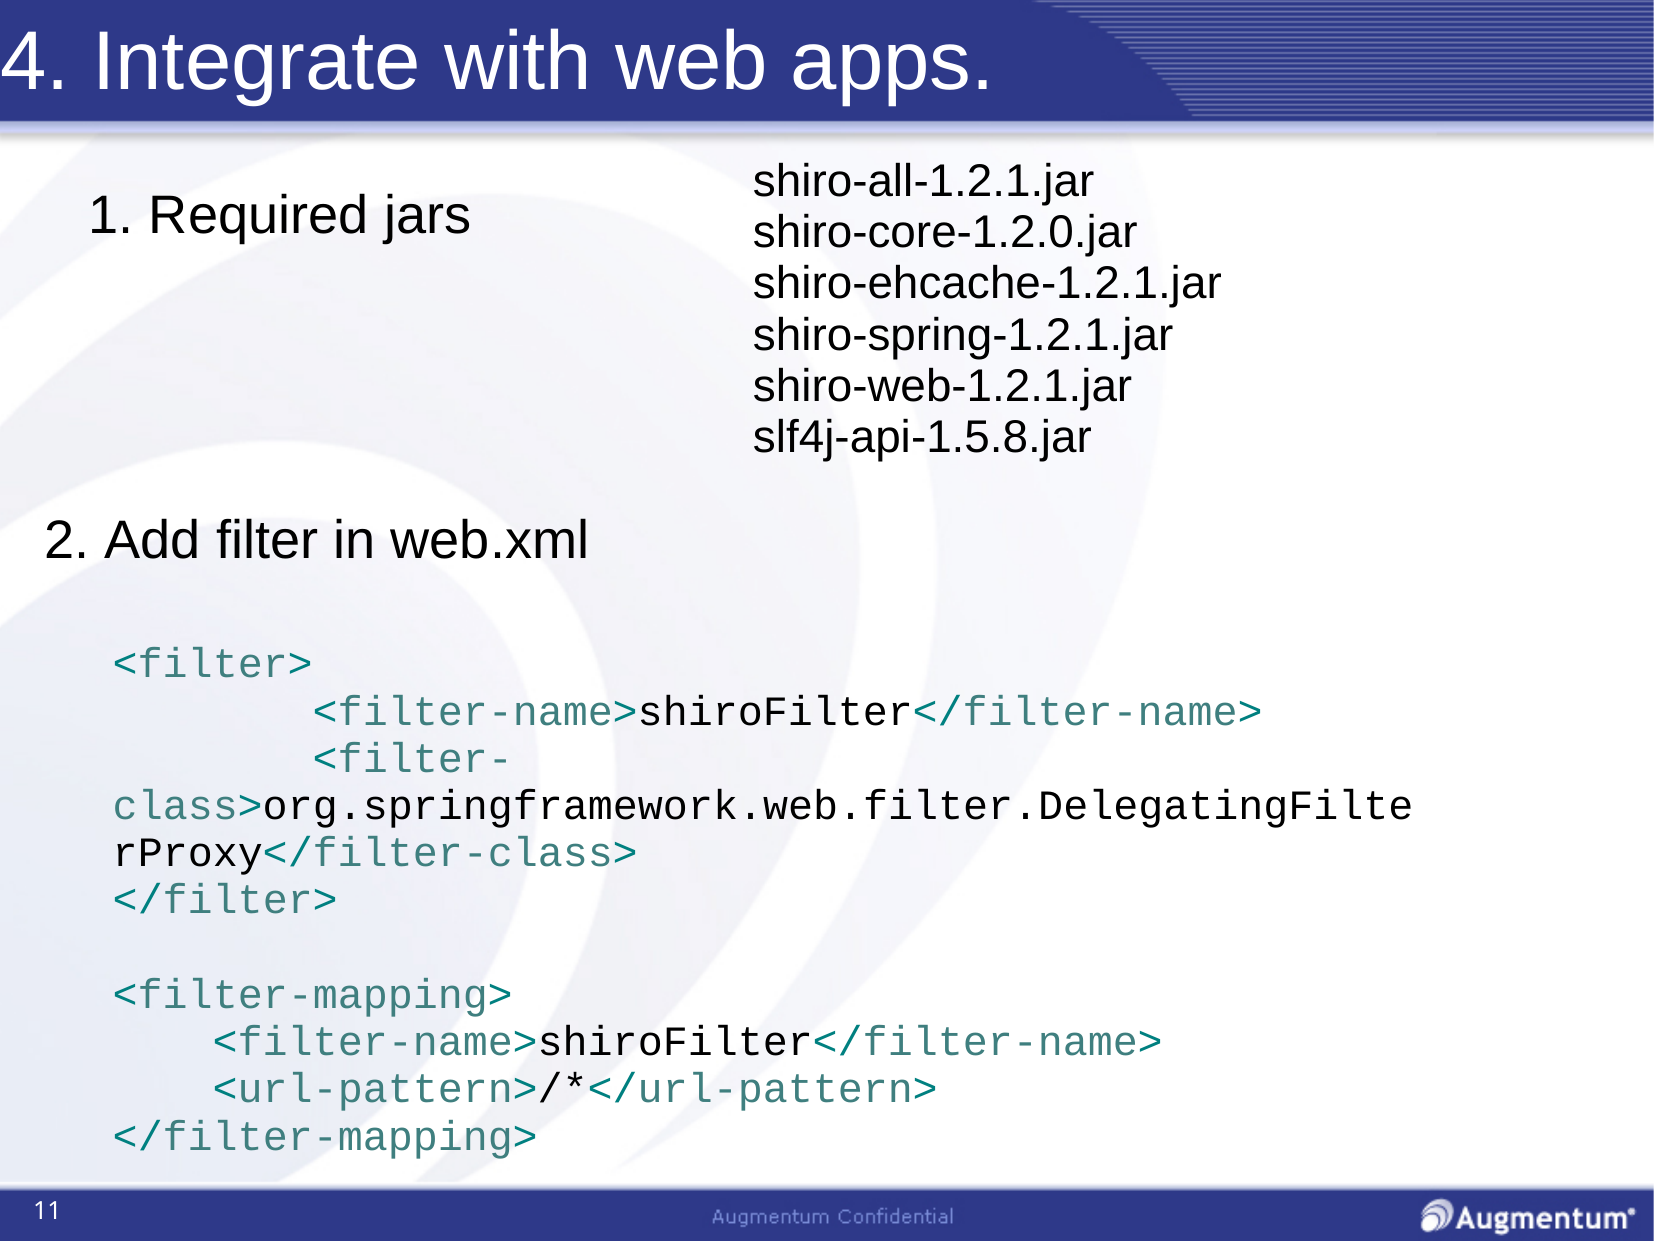

# 4. Integrate with web apps.
shiro-all-1.2.1.jar
shiro-core-1.2.0.jar
shiro-ehcache-1.2.1.jar
shiro-spring-1.2.1.jar
shiro-web-1.2.1.jar
slf4j-api-1.5.8.jar
 1. Required jars
2. Add filter in web.xml
<filter>
 <filter-name>shiroFilter</filter-name>
 <filter-class>org.springframework.web.filter.DelegatingFilterProxy</filter-class>
</filter>
<filter-mapping>
 <filter-name>shiroFilter</filter-name>
 <url-pattern>/*</url-pattern>
</filter-mapping>